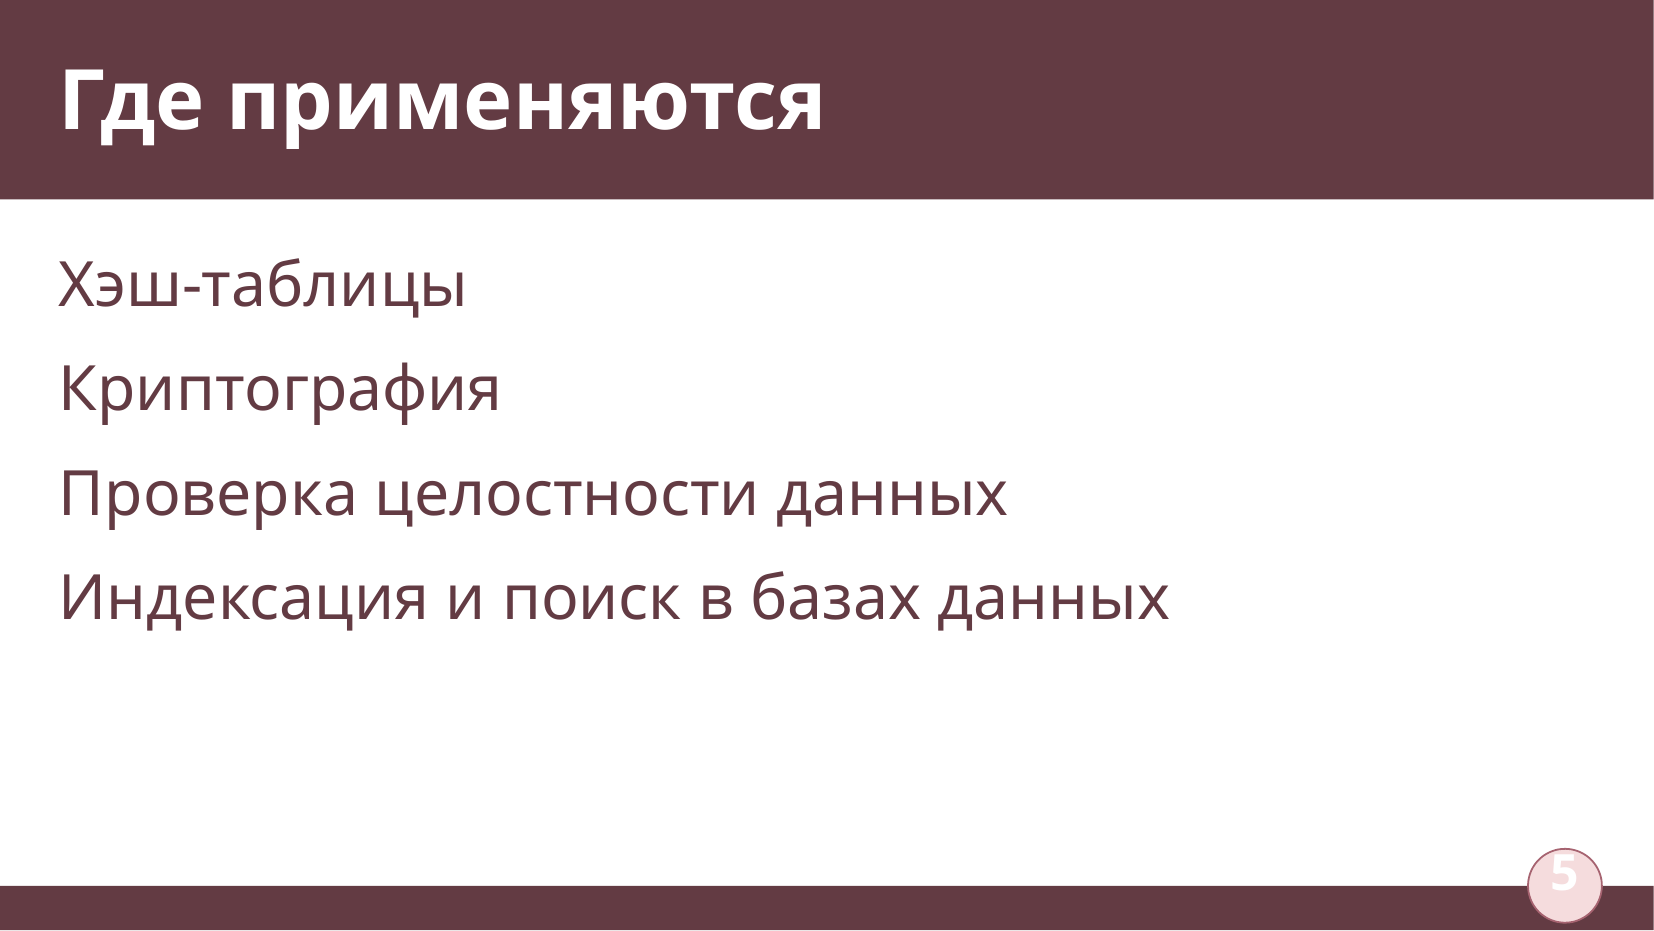

# Где применяются
Хэш-таблицы
Криптография
Проверка целостности данных
Индексация и поиск в базах данных